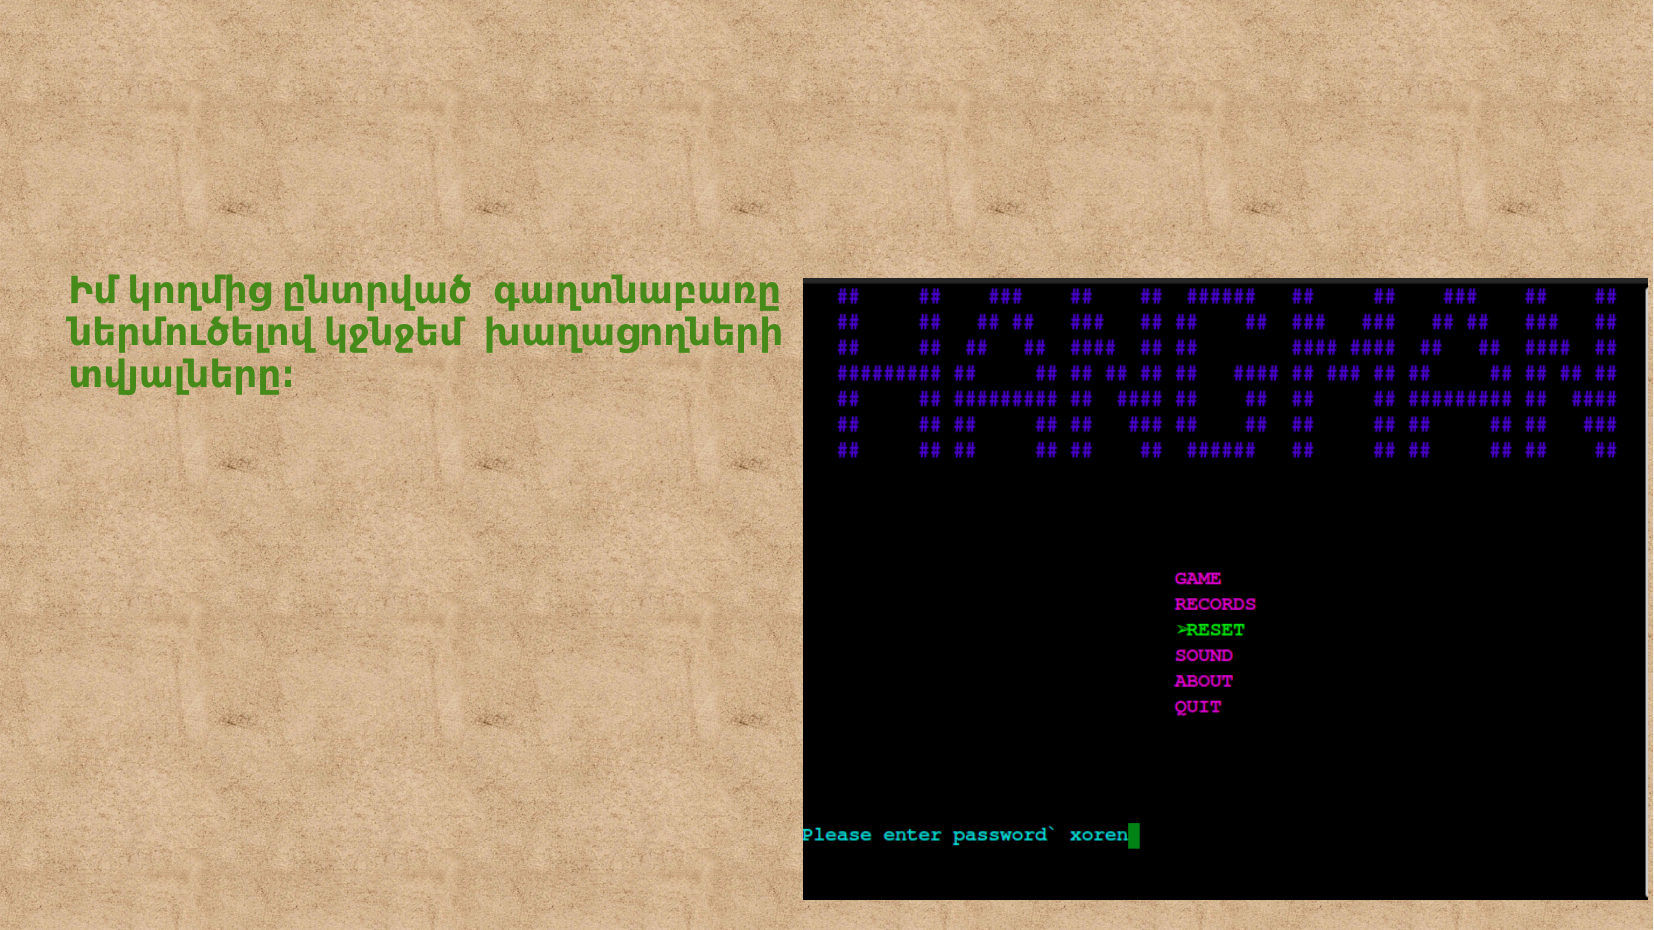

Իմ կողմից ընտրված գաղտնաբառը
ներմուծելով կջնջեմ խաղացողների
տվյալները։